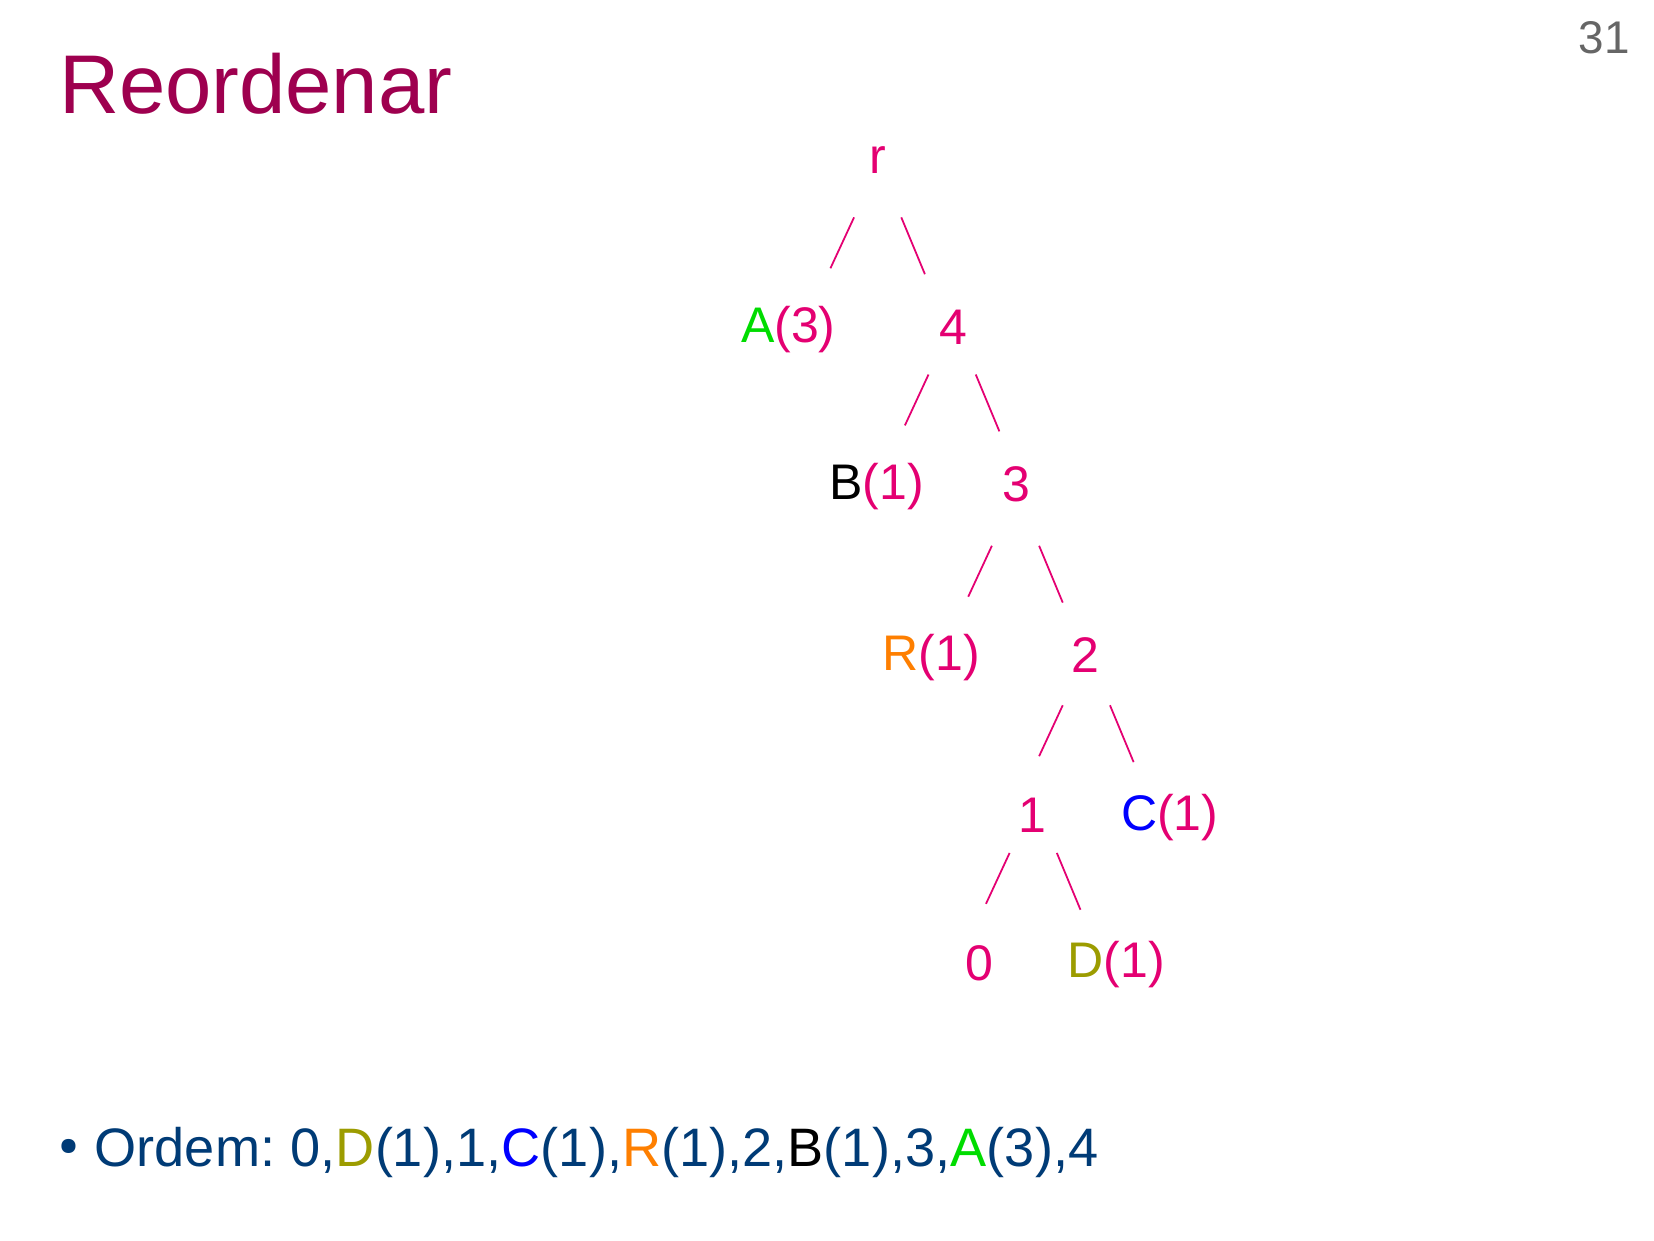

31
Reordenar
r
# Ordem: 0,D(1),1,C(1),R(1),2,B(1),3,A(3),4
A(3)
4
B(1)
3
R(1)
2
C(1)
1
D(1)
0